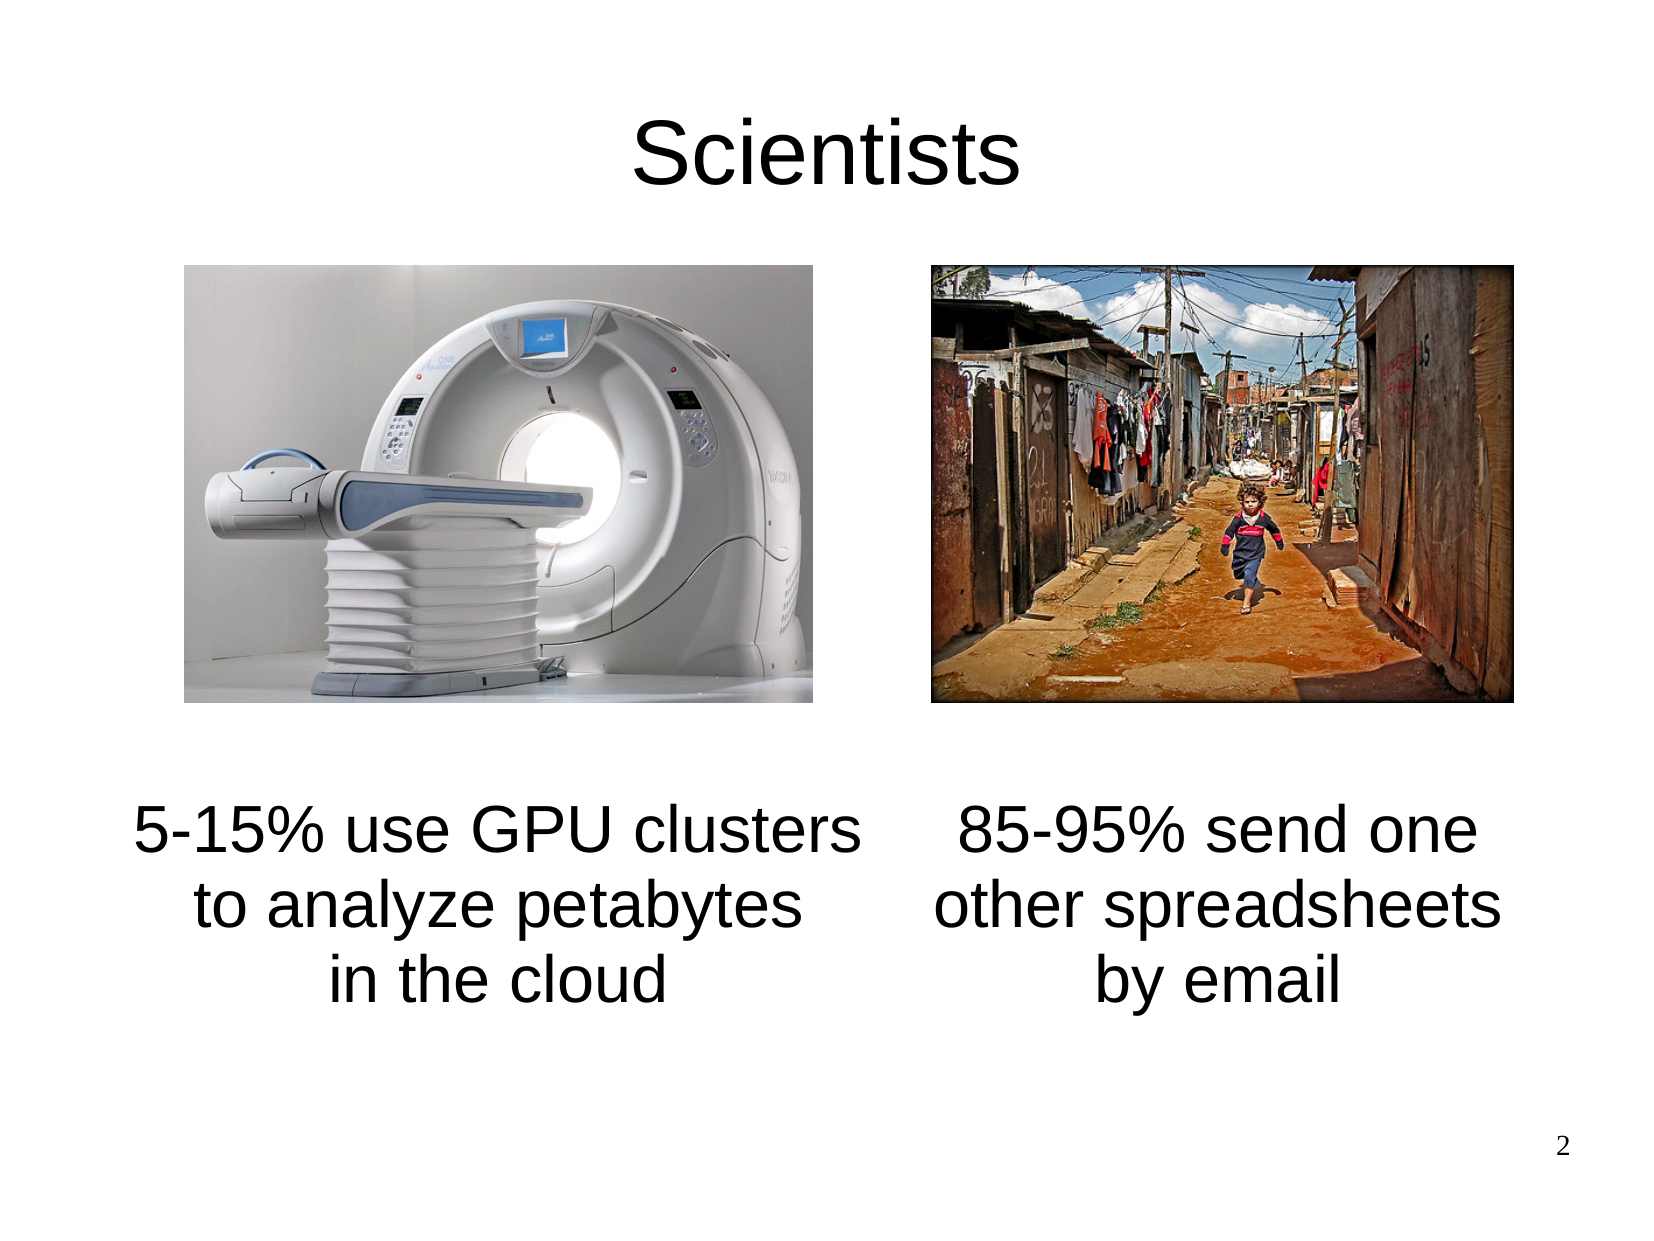

# Scientists
5-15% use GPU clusters
to analyze petabytes
in the cloud
85-95% send one
other spreadsheets
by email
2